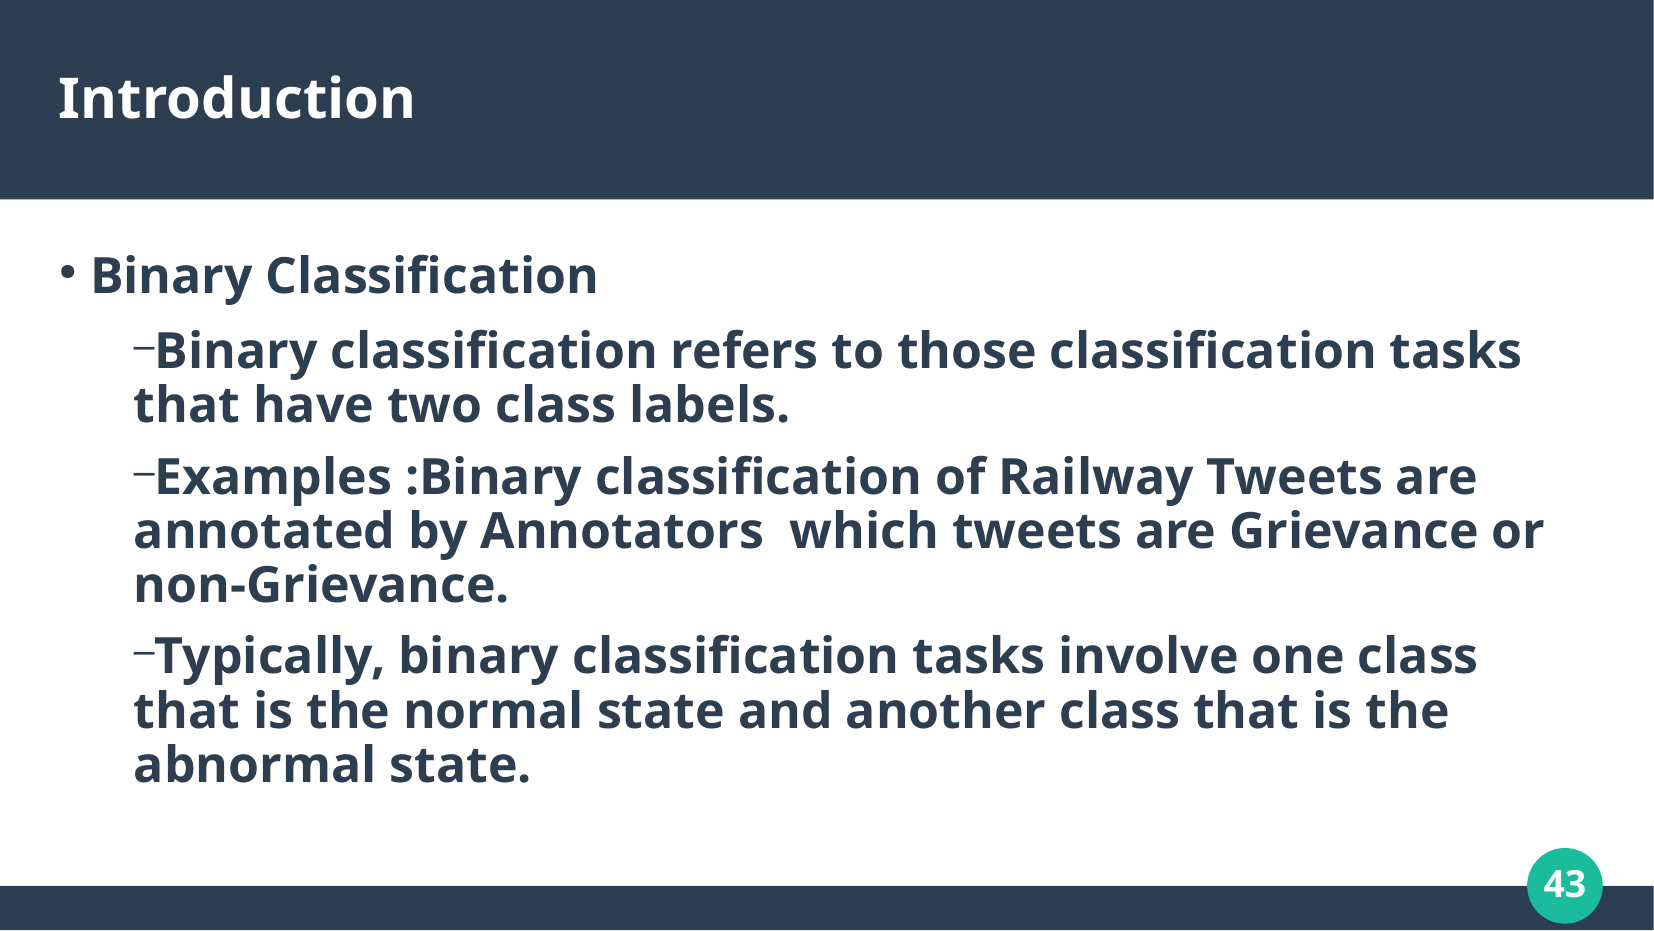

# Introduction
 Binary Classification
Binary classification refers to those classification tasks that have two class labels.
Examples :Binary classification of Railway Tweets are annotated by Annotators which tweets are Grievance or non-Grievance.
Typically, binary classification tasks involve one class that is the normal state and another class that is the abnormal state.